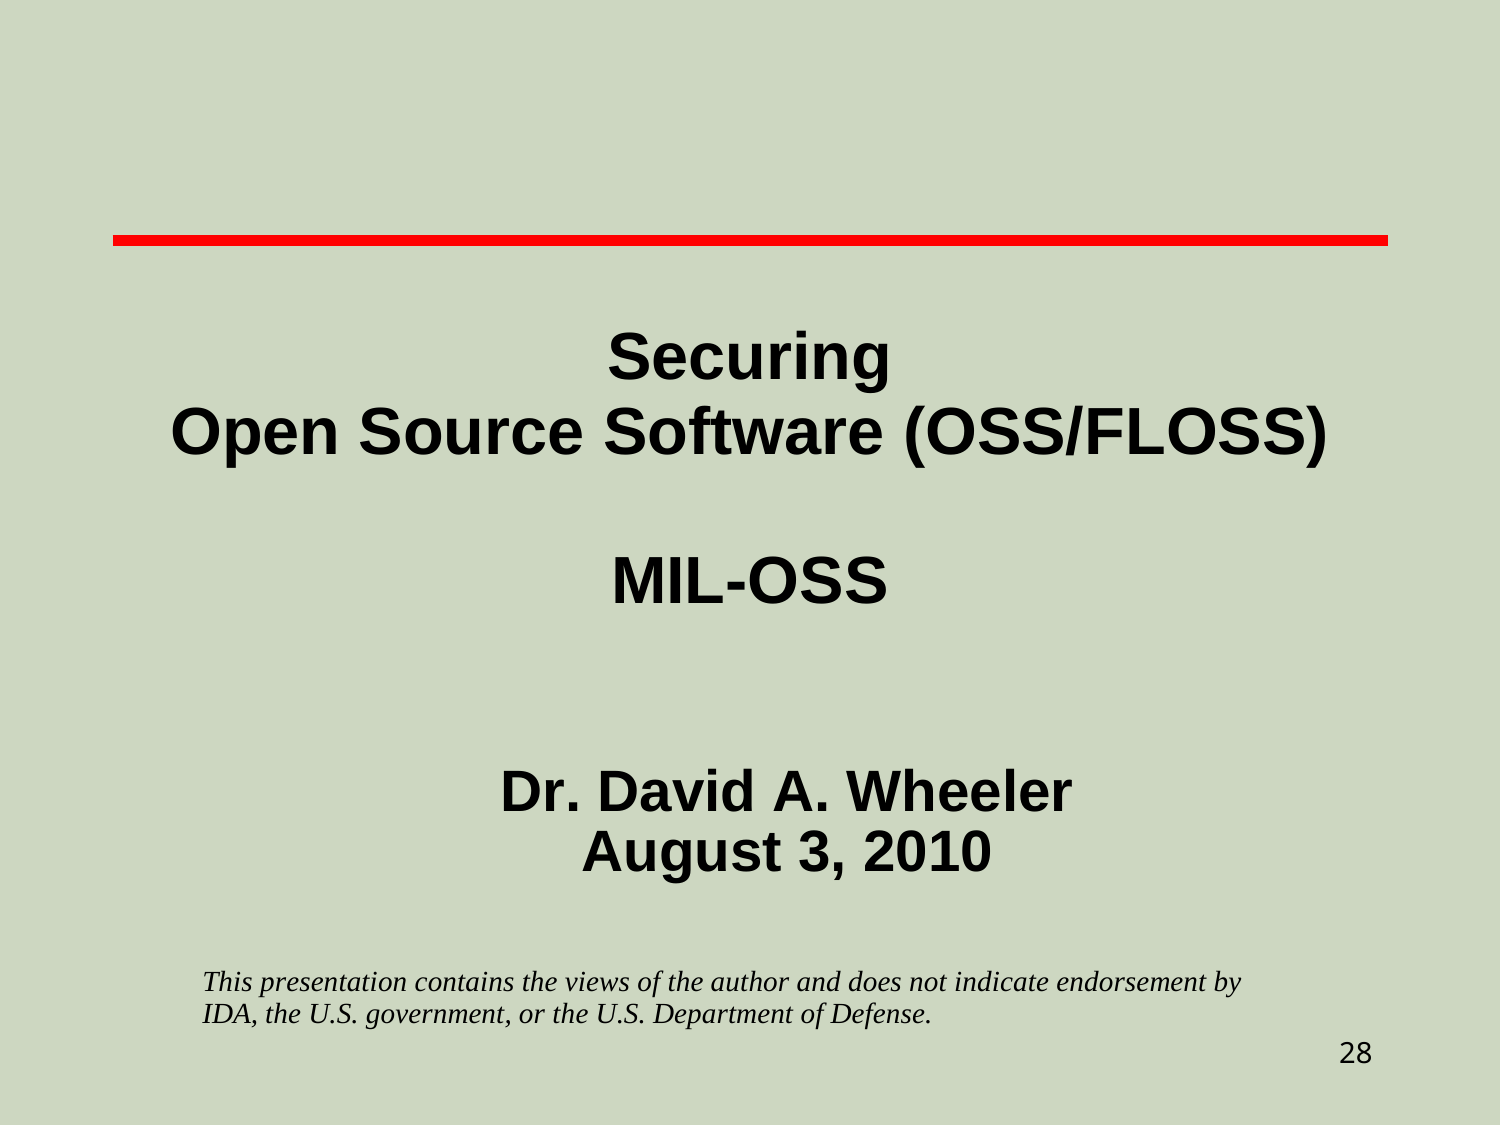

# Securing Open Source Software (OSS/FLOSS) MIL-OSS
Dr. David A. Wheeler
August 3, 2010
This presentation contains the views of the author and does not indicate endorsement by IDA, the U.S. government, or the U.S. Department of Defense.